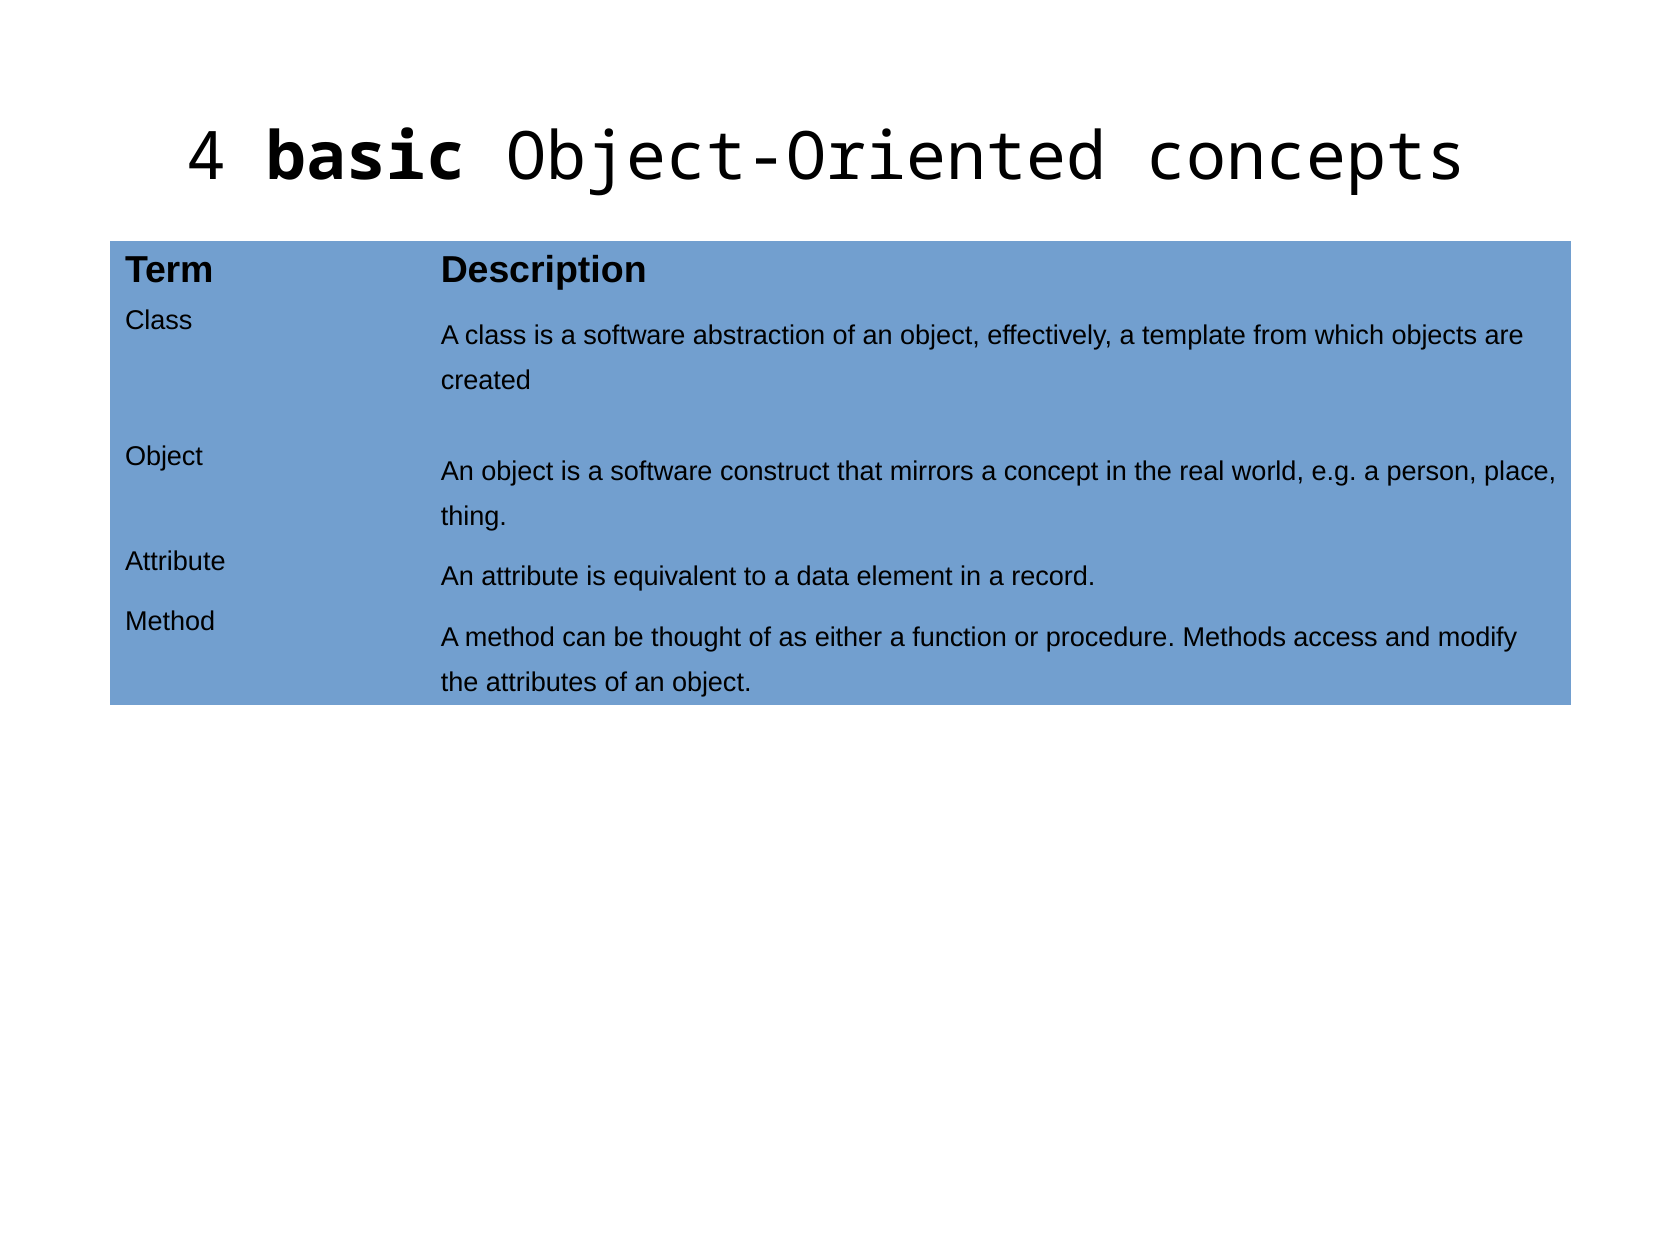

# 4 basic Object-Oriented concepts
| Term | Description |
| --- | --- |
| Class | A class is a software abstraction of an object, effectively, a template from which objects are created |
| Object | An object is a software construct that mirrors a concept in the real world, e.g. a person, place, thing. |
| Attribute | An attribute is equivalent to a data element in a record. |
| Method | A method can be thought of as either a function or procedure. Methods access and modify the attributes of an object. |